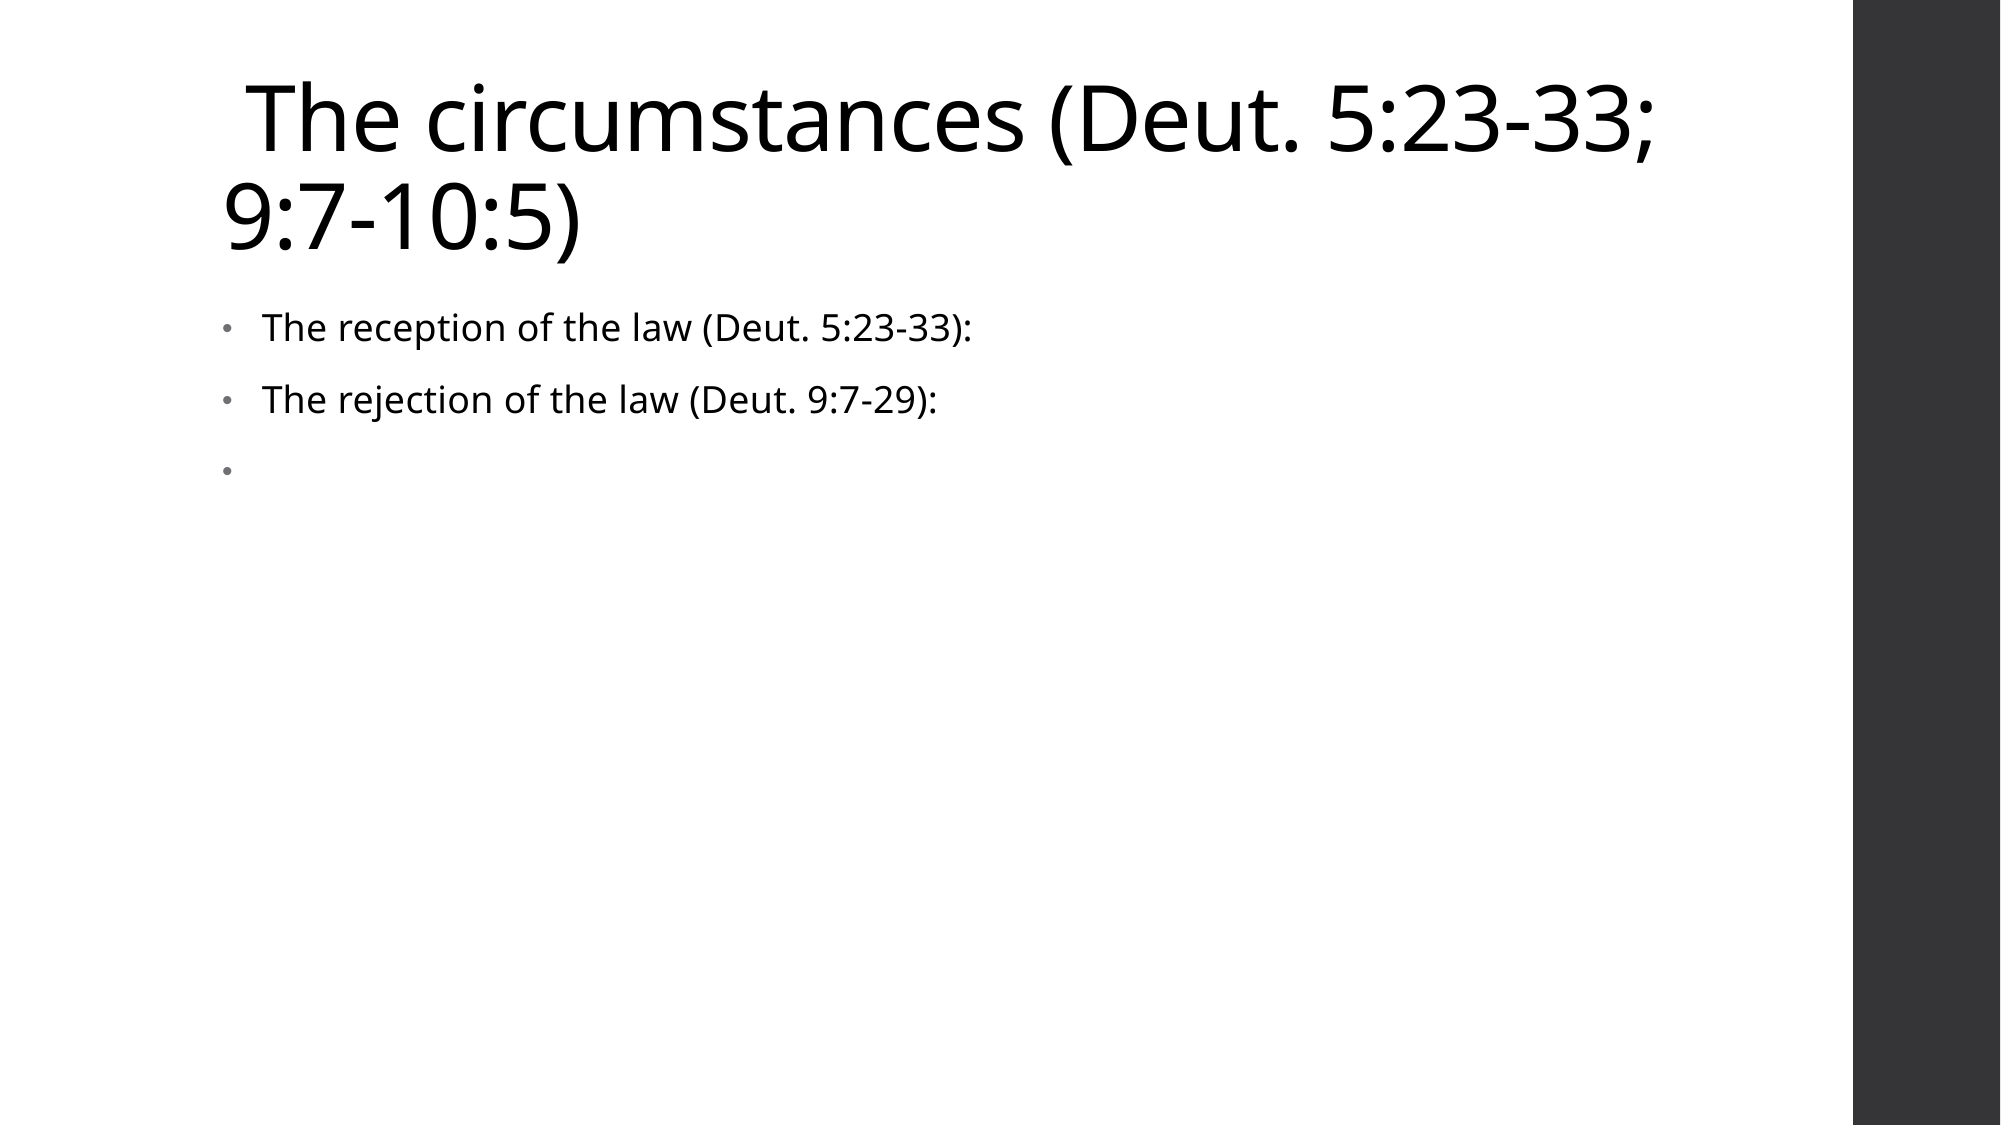

# The circumstances (Deut. 5:23-33; 9:7-10:5)
 The reception of the law (Deut. 5:23-33):
 The rejection of the law (Deut. 9:7-29):